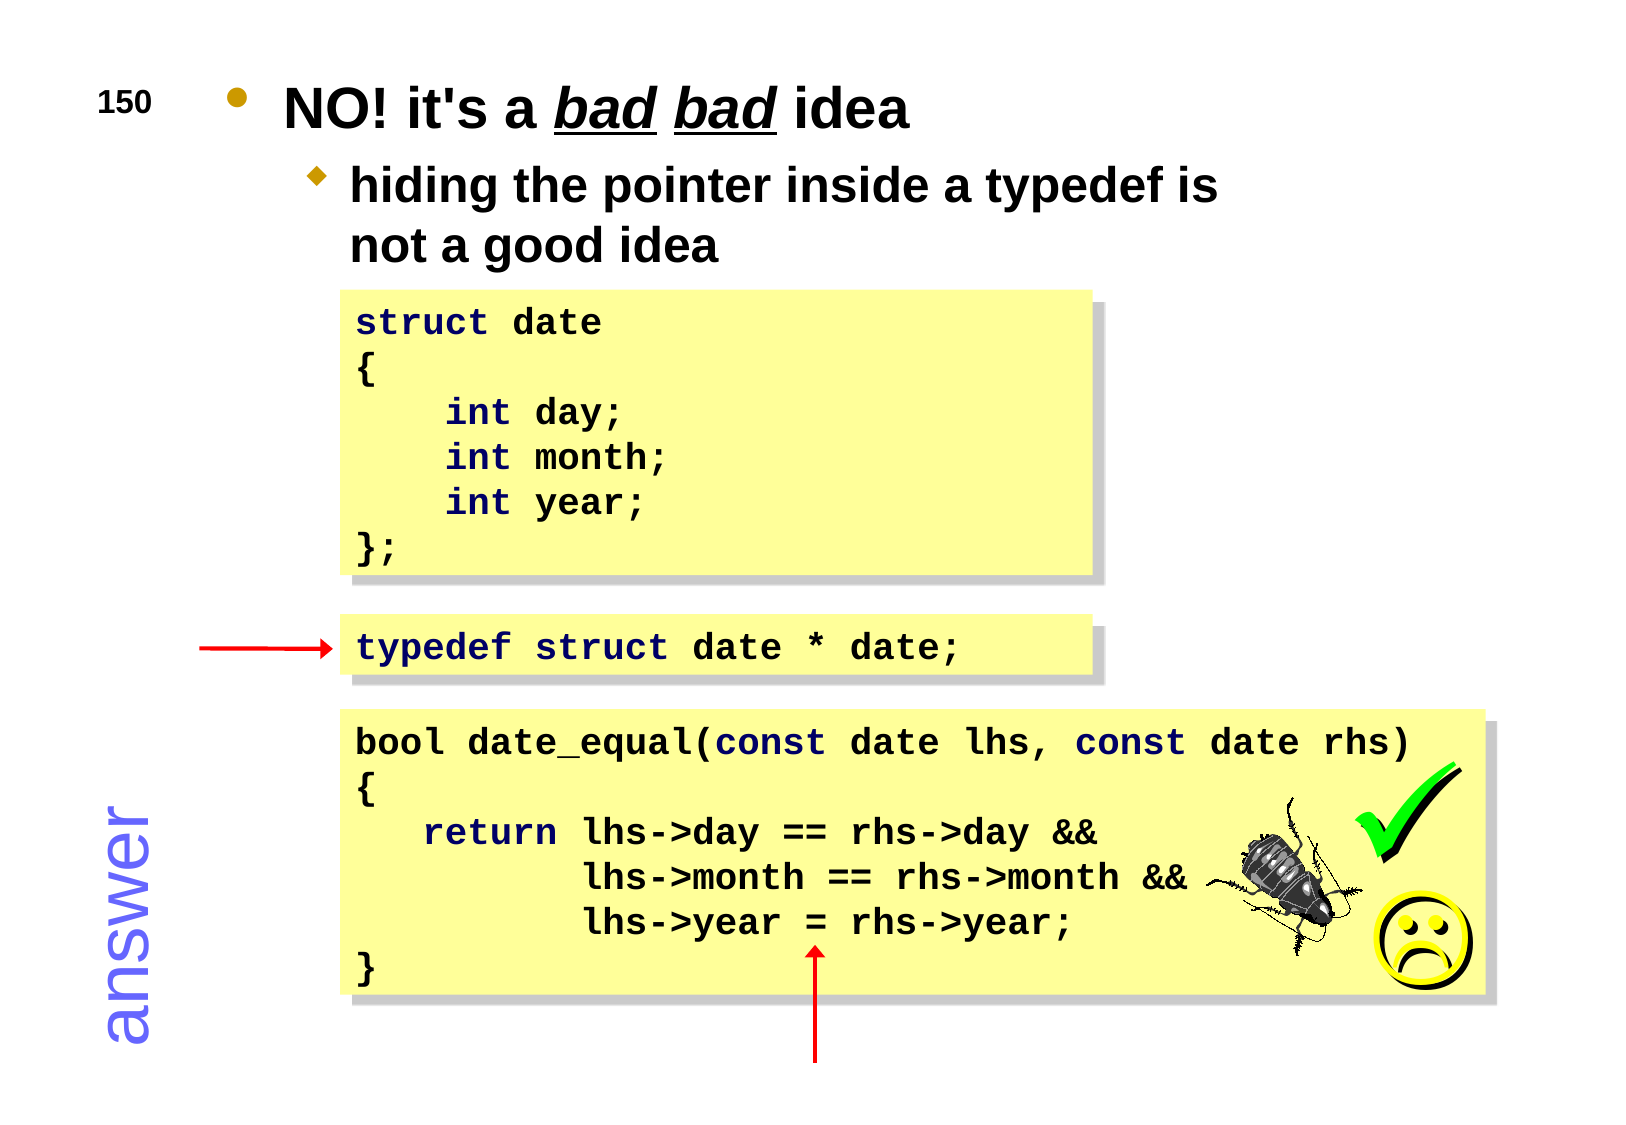

150
NO! it's a bad bad idea
hiding the pointer inside a typedef is
not a good idea
struct date
{
 int day;
 int month;
 int year;
};
# answer
typedef struct date * date;
bool date_equal(const date lhs, const date rhs)
{
 return lhs->day == rhs->day &&
 lhs->month == rhs->month &&
 lhs->year = rhs->year;
}

